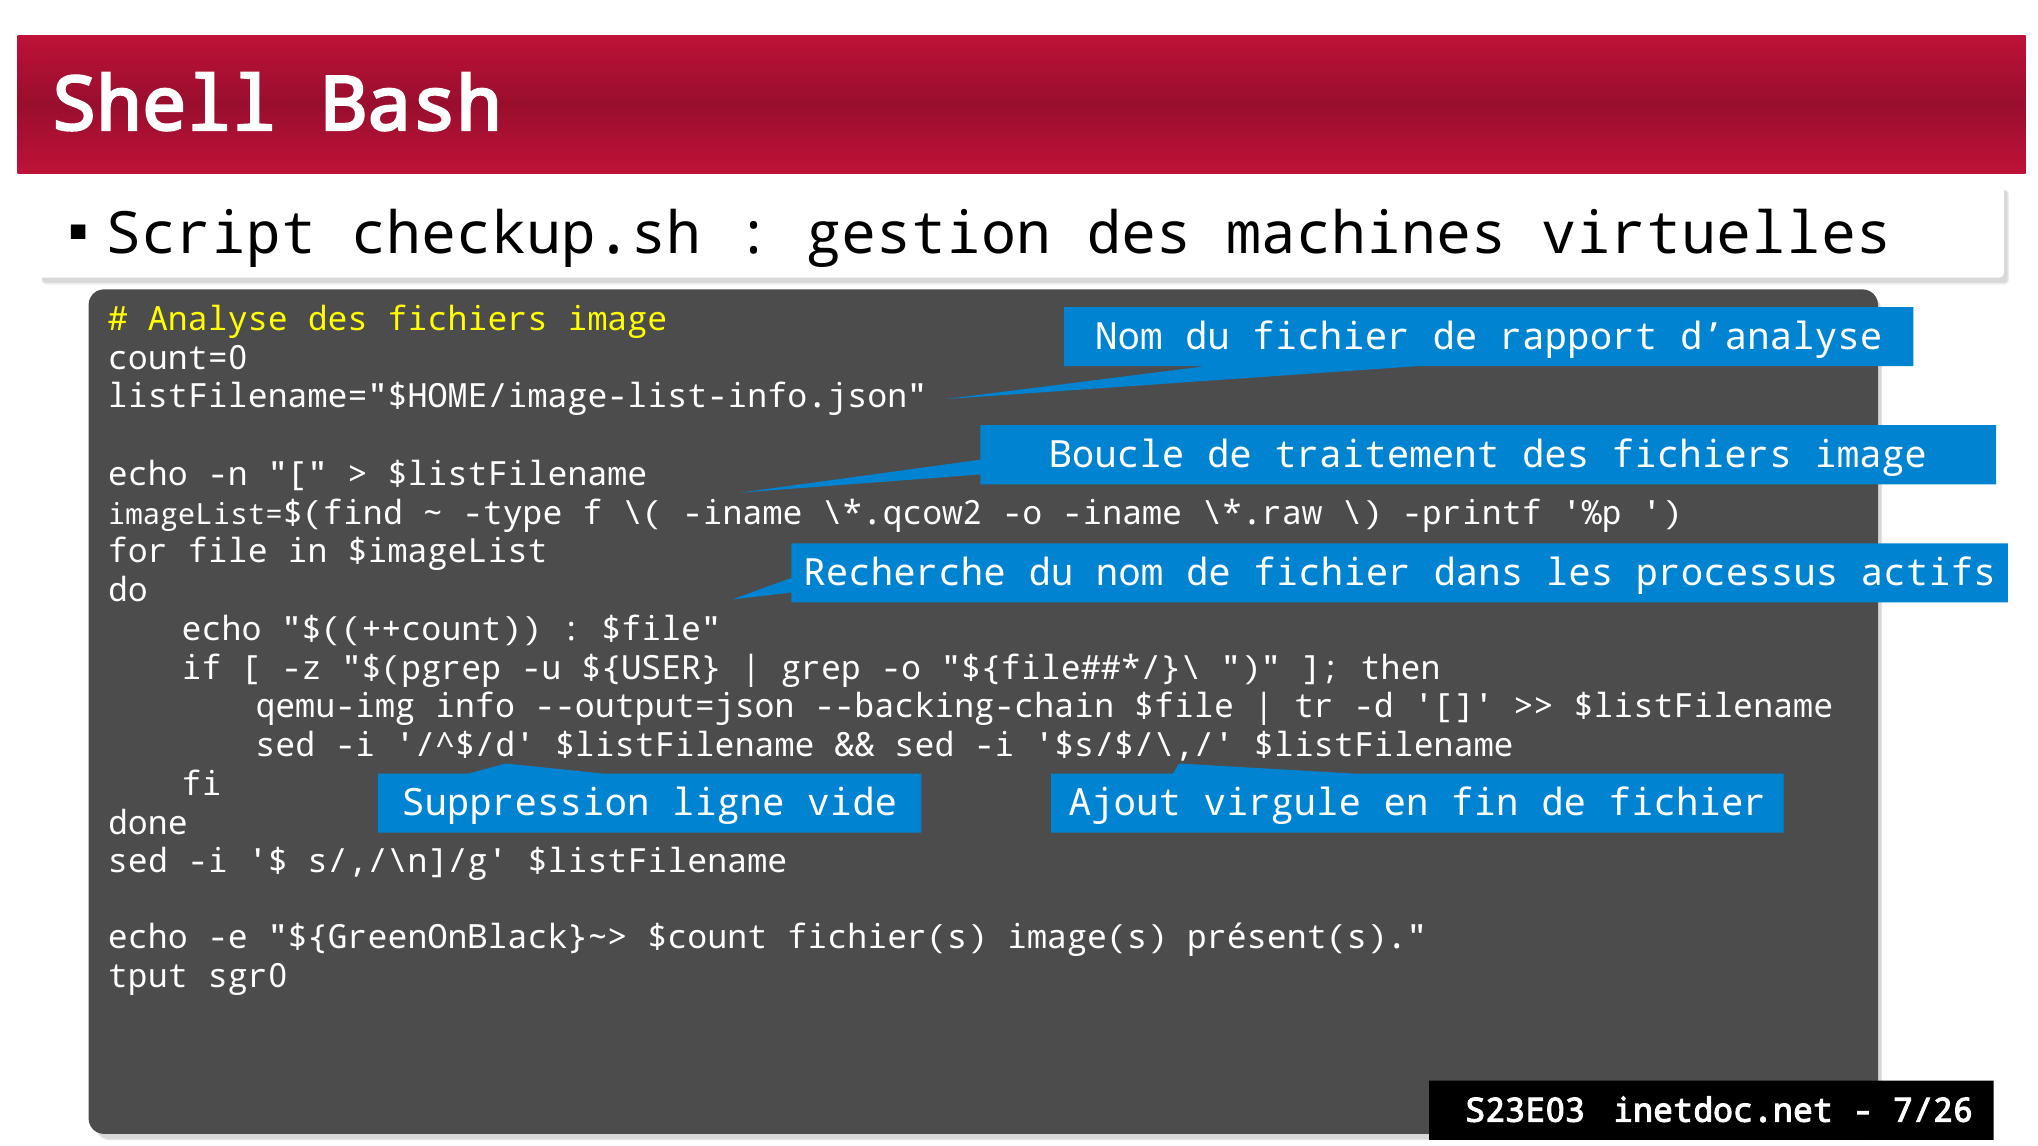

Shell Bash
Script checkup.sh : gestion des machines virtuelles
# Analyse des fichiers image
count=0
listFilename="$HOME/image-list-info.json"
echo -n "[" > $listFilename
imageList=$(find ~ -type f \( -iname \*.qcow2 -o -iname \*.raw \) -printf '%p ')
for file in $imageList
do
	echo "$((++count)) : $file"
	if [ -z "$(pgrep -u ${USER} | grep -o "${file##*/}\ ")" ]; then
		qemu-img info --output=json --backing-chain $file | tr -d '[]' >> $listFilename
		sed -i '/^$/d' $listFilename && sed -i '$s/$/\,/' $listFilename
	fi
done
sed -i '$ s/,/\n]/g' $listFilename
echo -e "${GreenOnBlack}~> $count fichier(s) image(s) présent(s)."
tput sgr0
Nom du fichier de rapport d’analyse
Boucle de traitement des fichiers image
Recherche du nom de fichier dans les processus actifs
Suppression ligne vide
Ajout virgule en fin de fichier
S23E03	inetdoc.net - /26